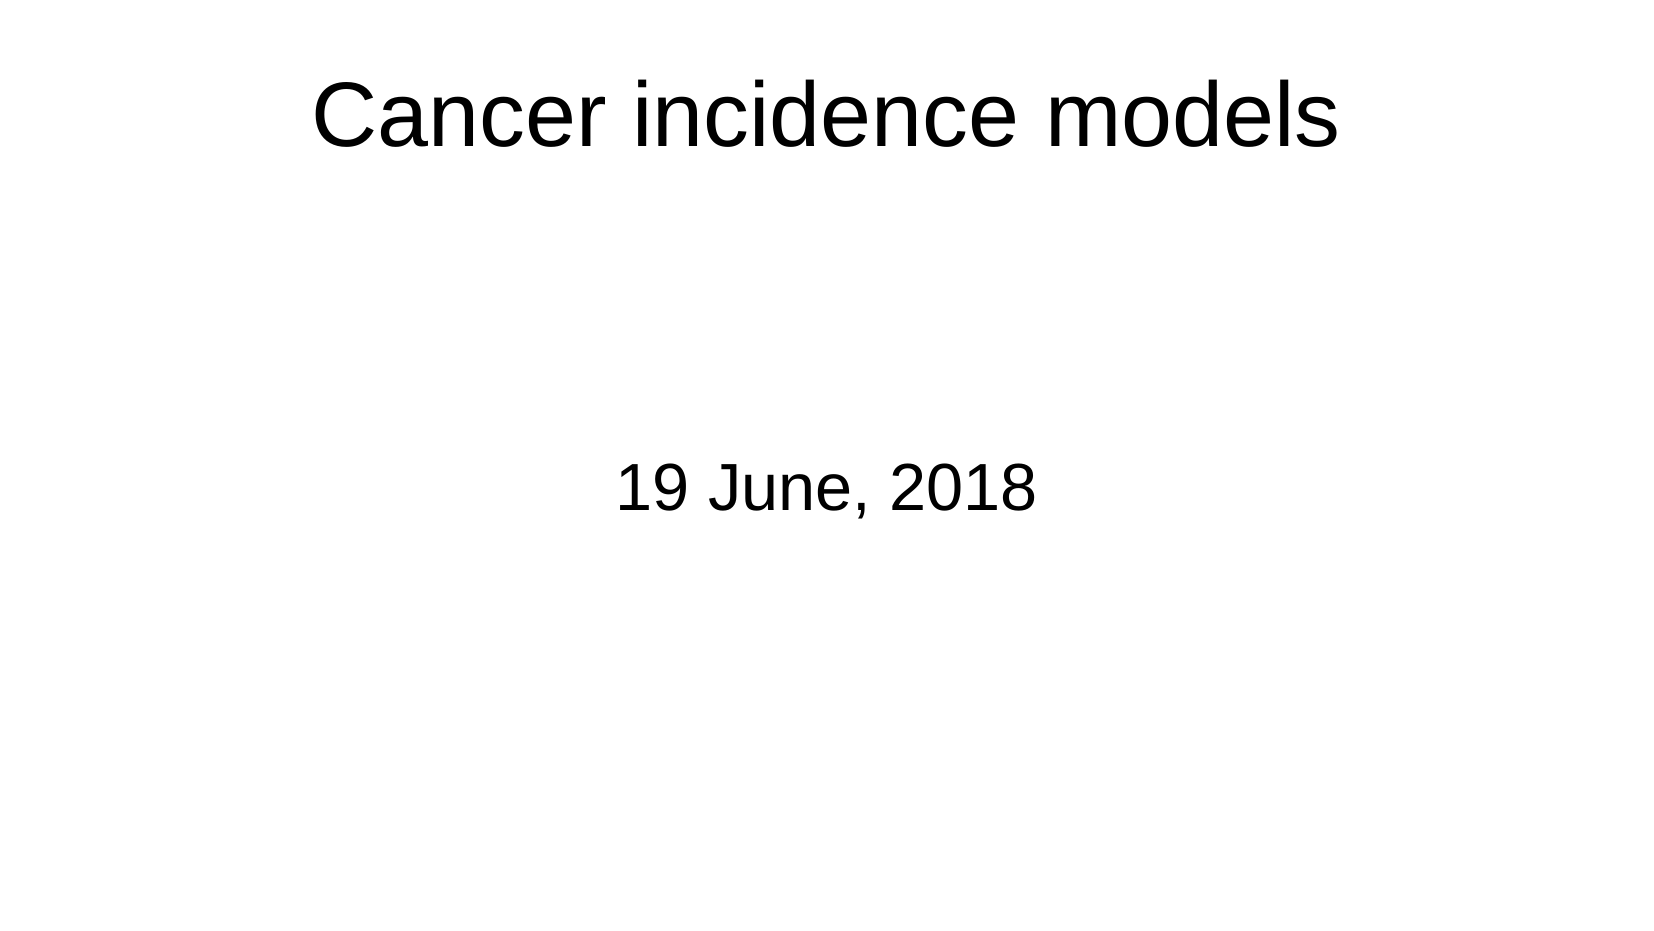

# Cancer incidence models
19 June, 2018